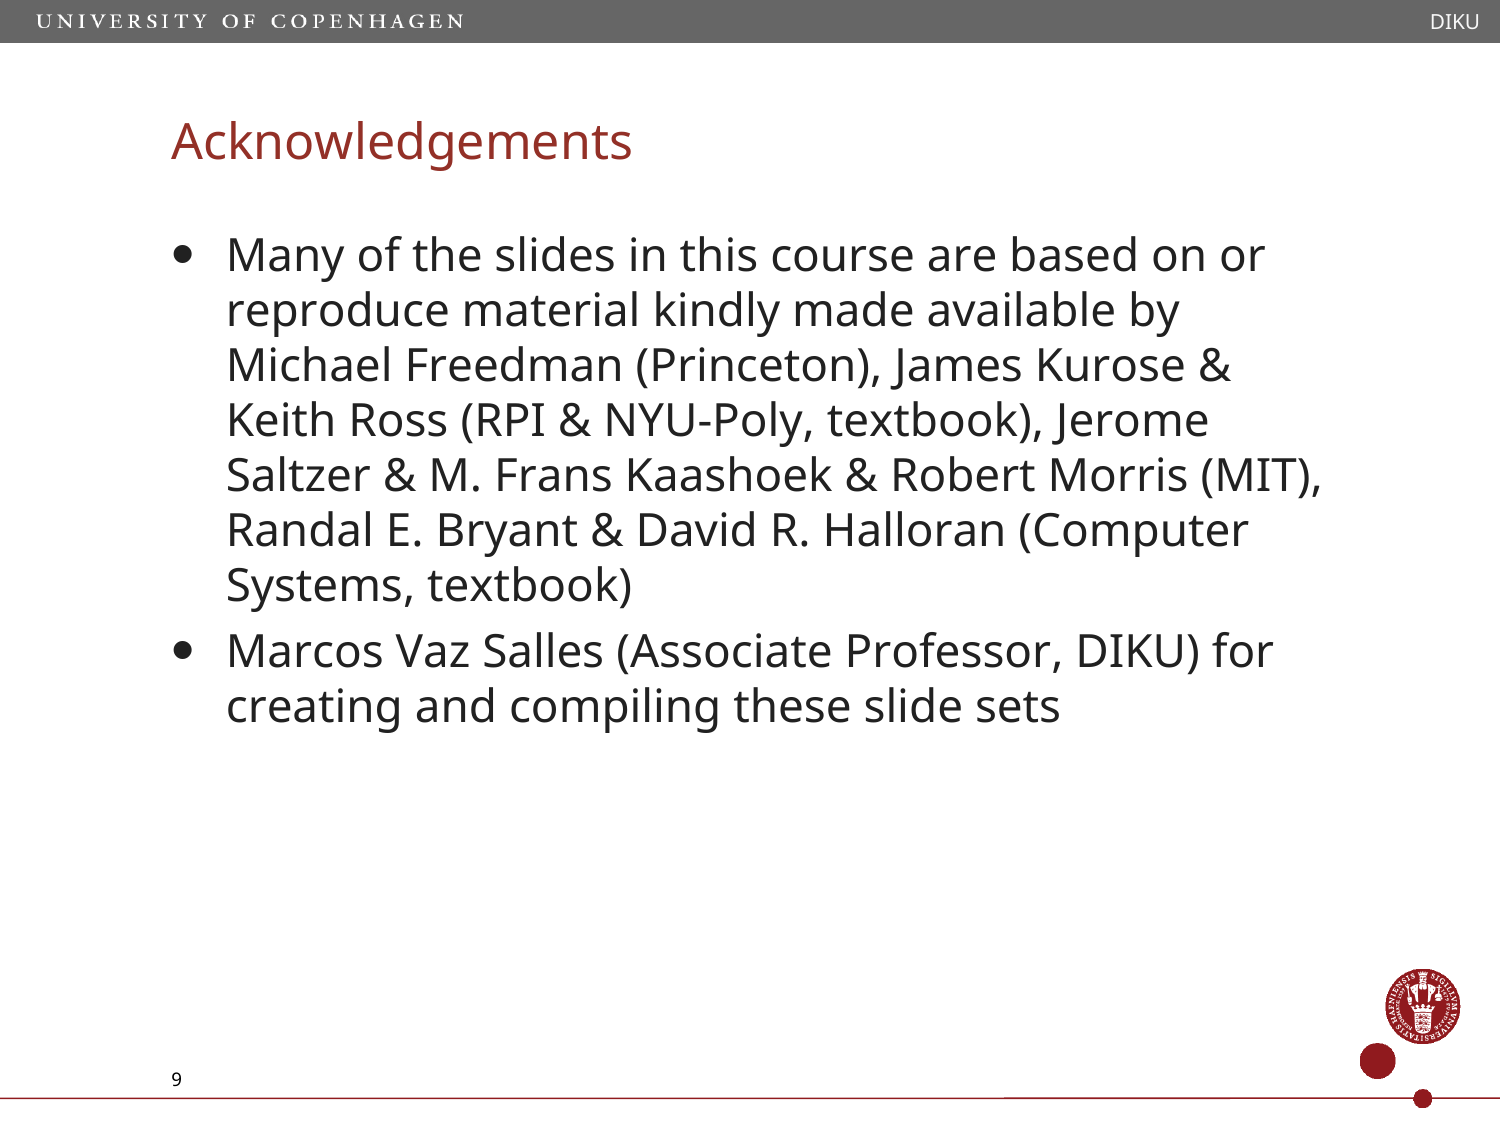

DIKU
Acknowledgements
Many of the slides in this course are based on or reproduce material kindly made available by Michael Freedman (Princeton), James Kurose & Keith Ross (RPI & NYU-Poly, textbook), Jerome Saltzer & M. Frans Kaashoek & Robert Morris (MIT), Randal E. Bryant & David R. Halloran (Computer Systems, textbook)
Marcos Vaz Salles (Associate Professor, DIKU) for creating and compiling these slide sets